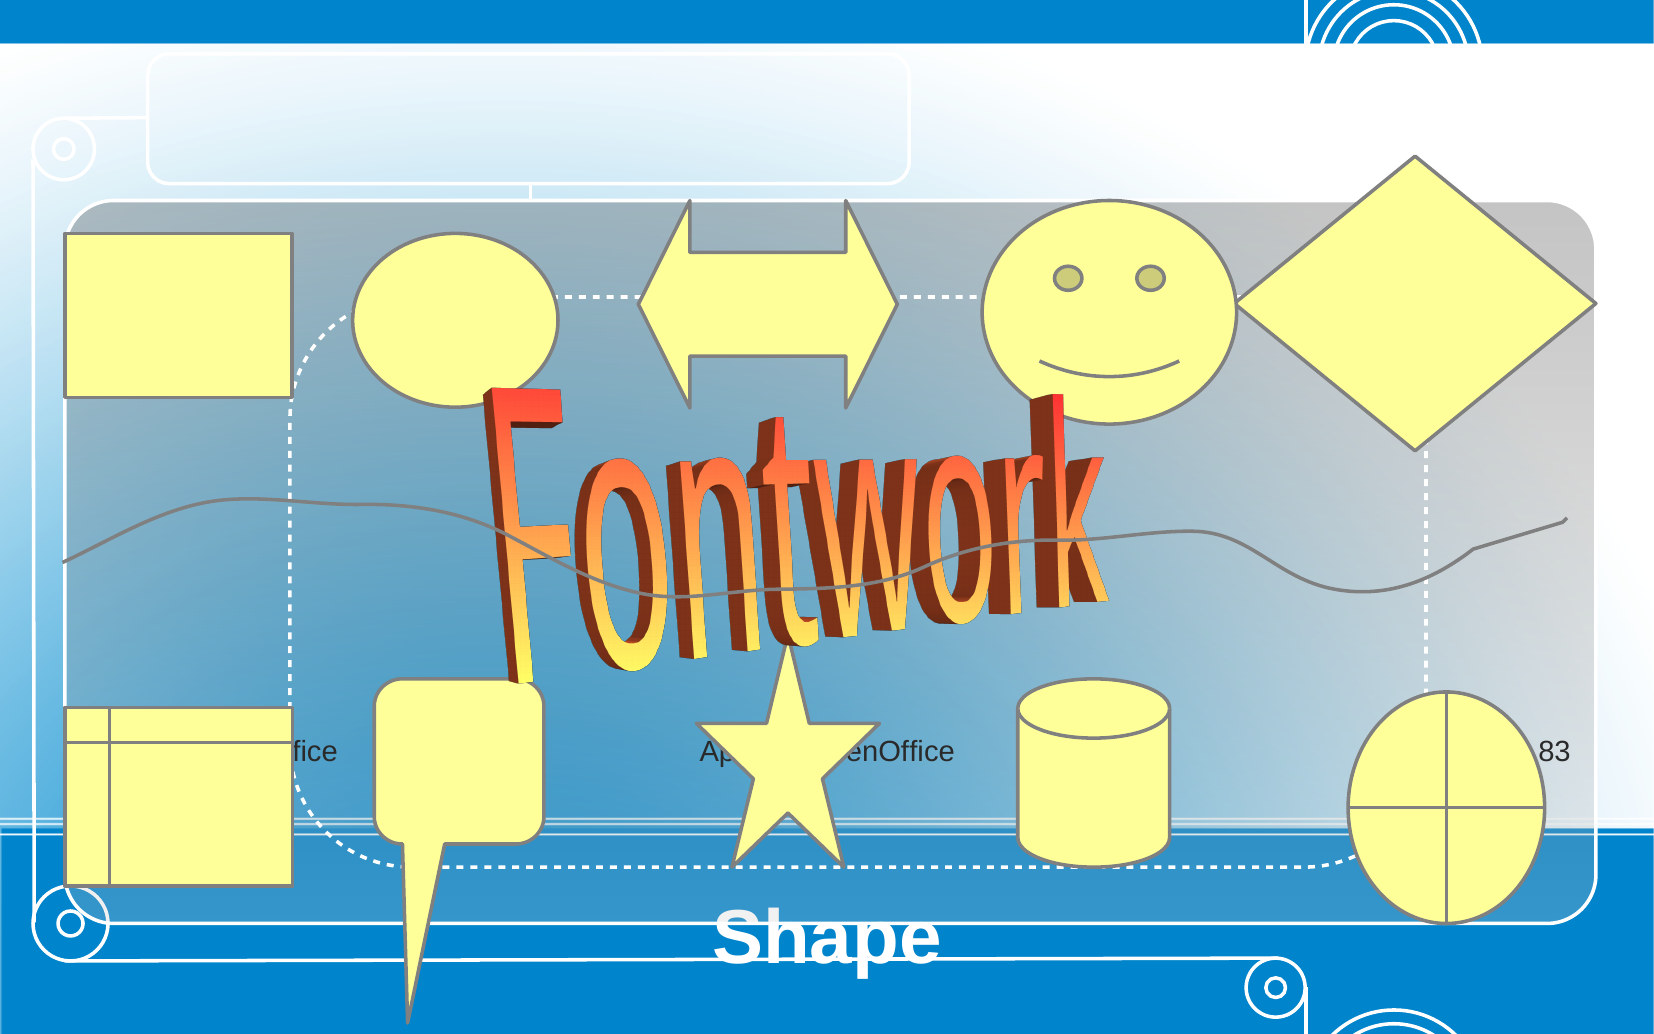

Fontwork
Apache OpenOffice
Apache OpenOffice
83
# Shape